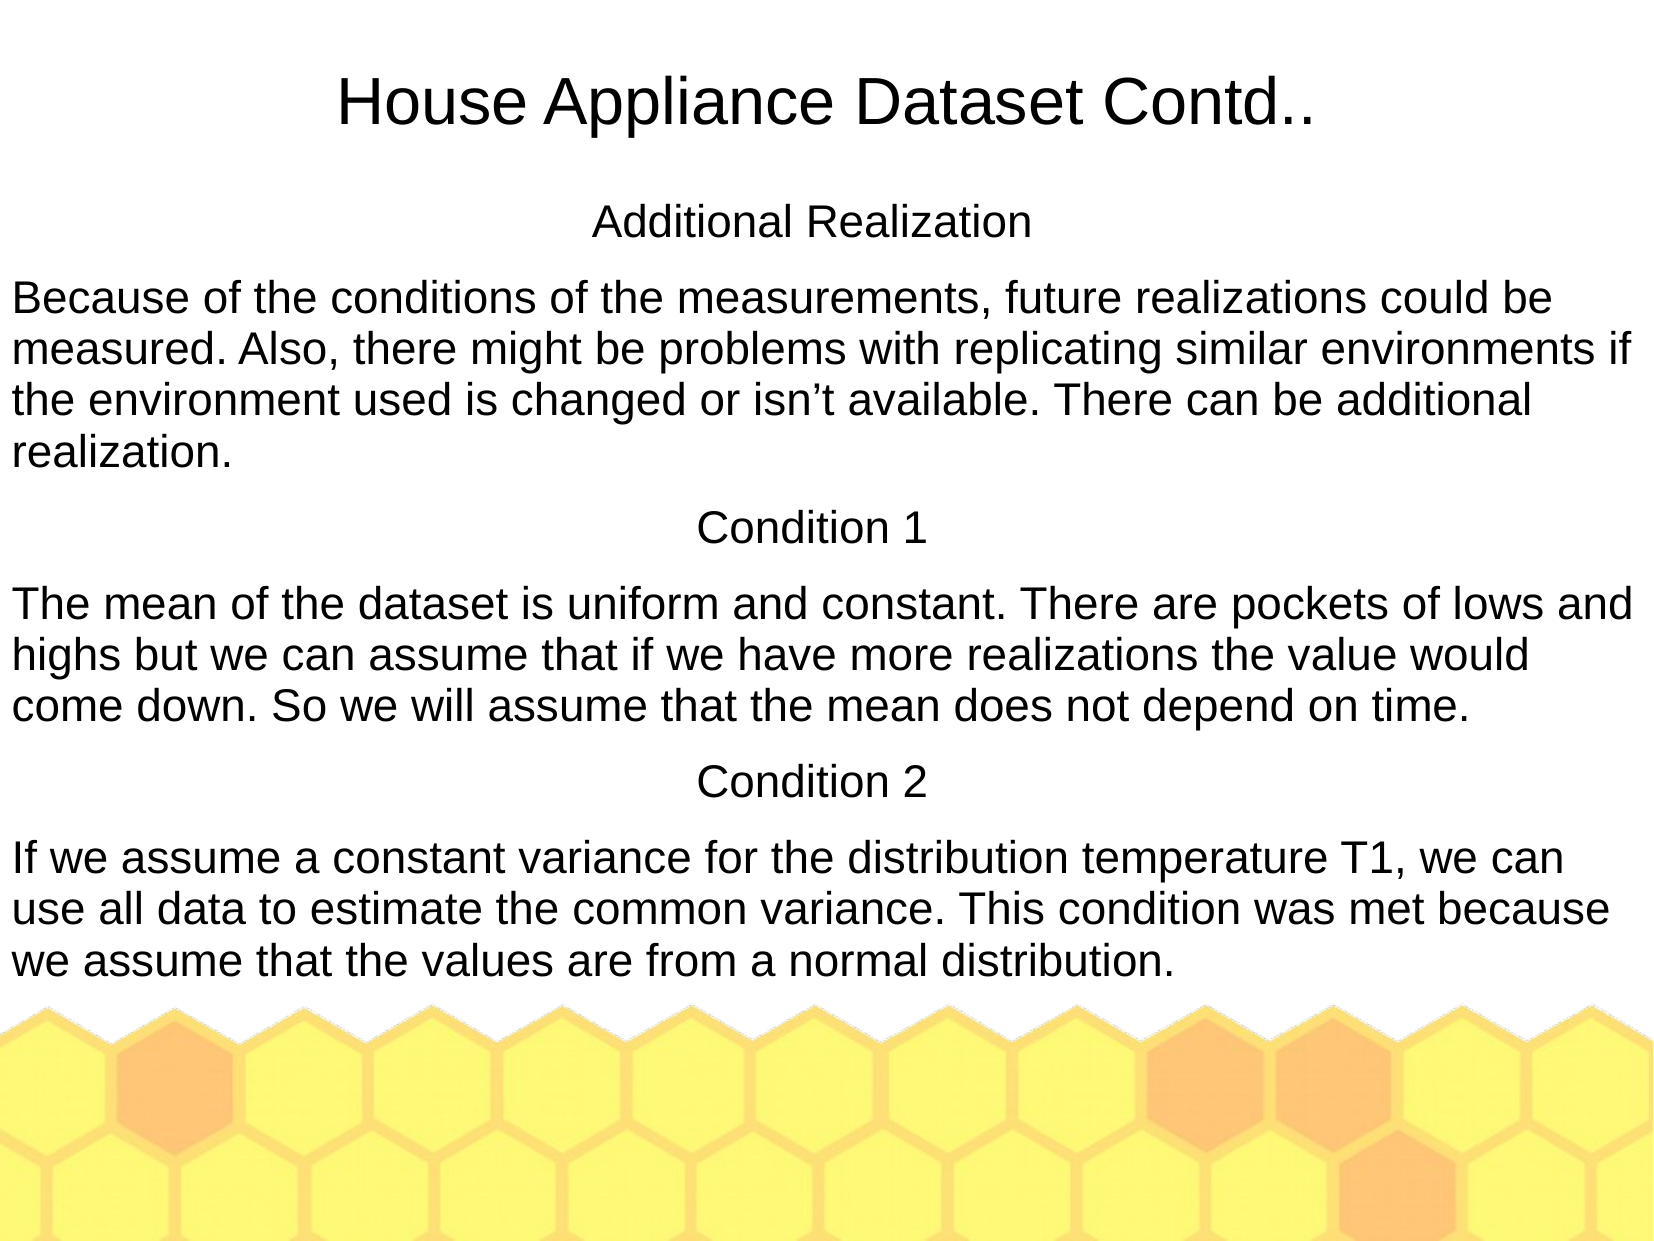

# House Appliance Dataset Contd..
Additional Realization
Because of the conditions of the measurements, future realizations could be measured. Also, there might be problems with replicating similar environments if the environment used is changed or isn’t available. There can be additional realization.
Condition 1
The mean of the dataset is uniform and constant. There are pockets of lows and highs but we can assume that if we have more realizations the value would come down. So we will assume that the mean does not depend on time.
Condition 2
If we assume a constant variance for the distribution temperature T1, we can use all data to estimate the common variance. This condition was met because we assume that the values are from a normal distribution.